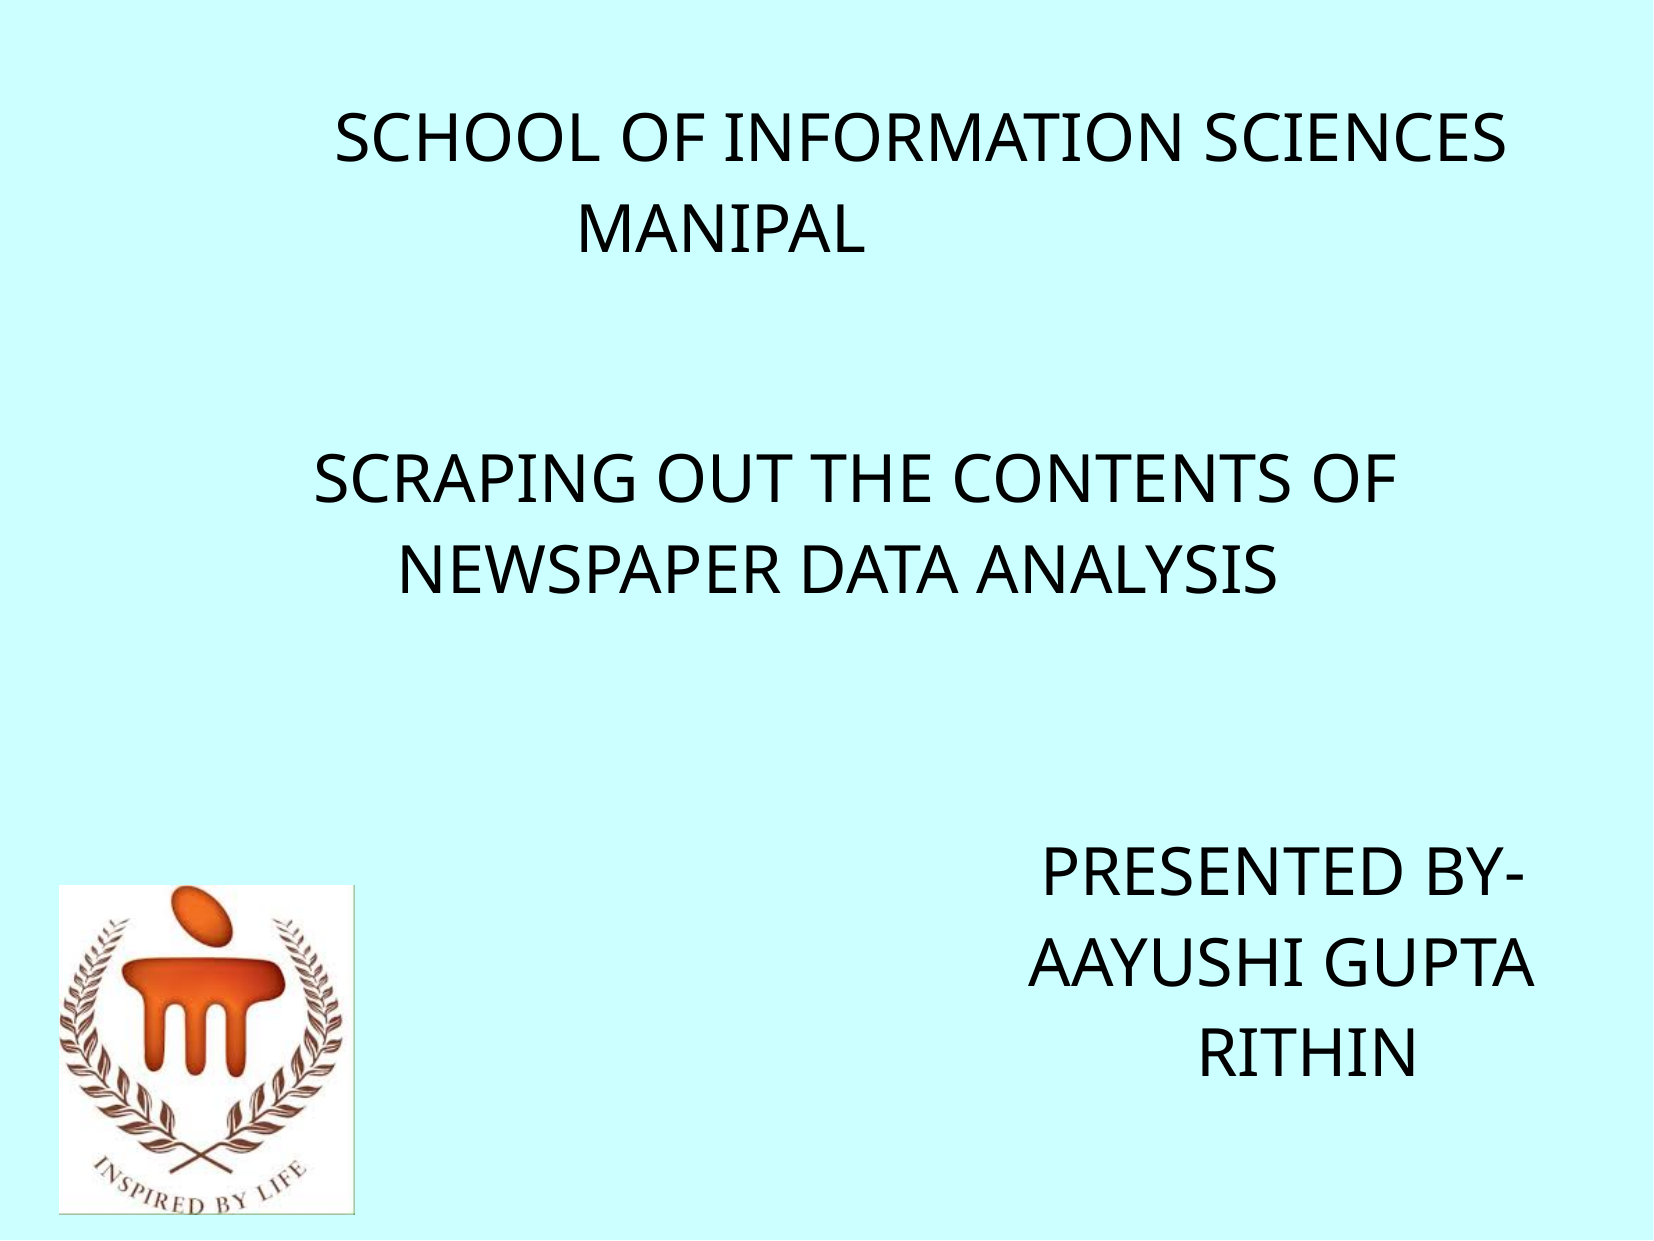

SCHOOL OF INFORMATION SCIENCES MANIPAL
 SCRAPING OUT THE CONTENTS OF NEWSPAPER DATA ANALYSIS
# PRESENTED BY- AAYUSHI GUPTA RITHIN